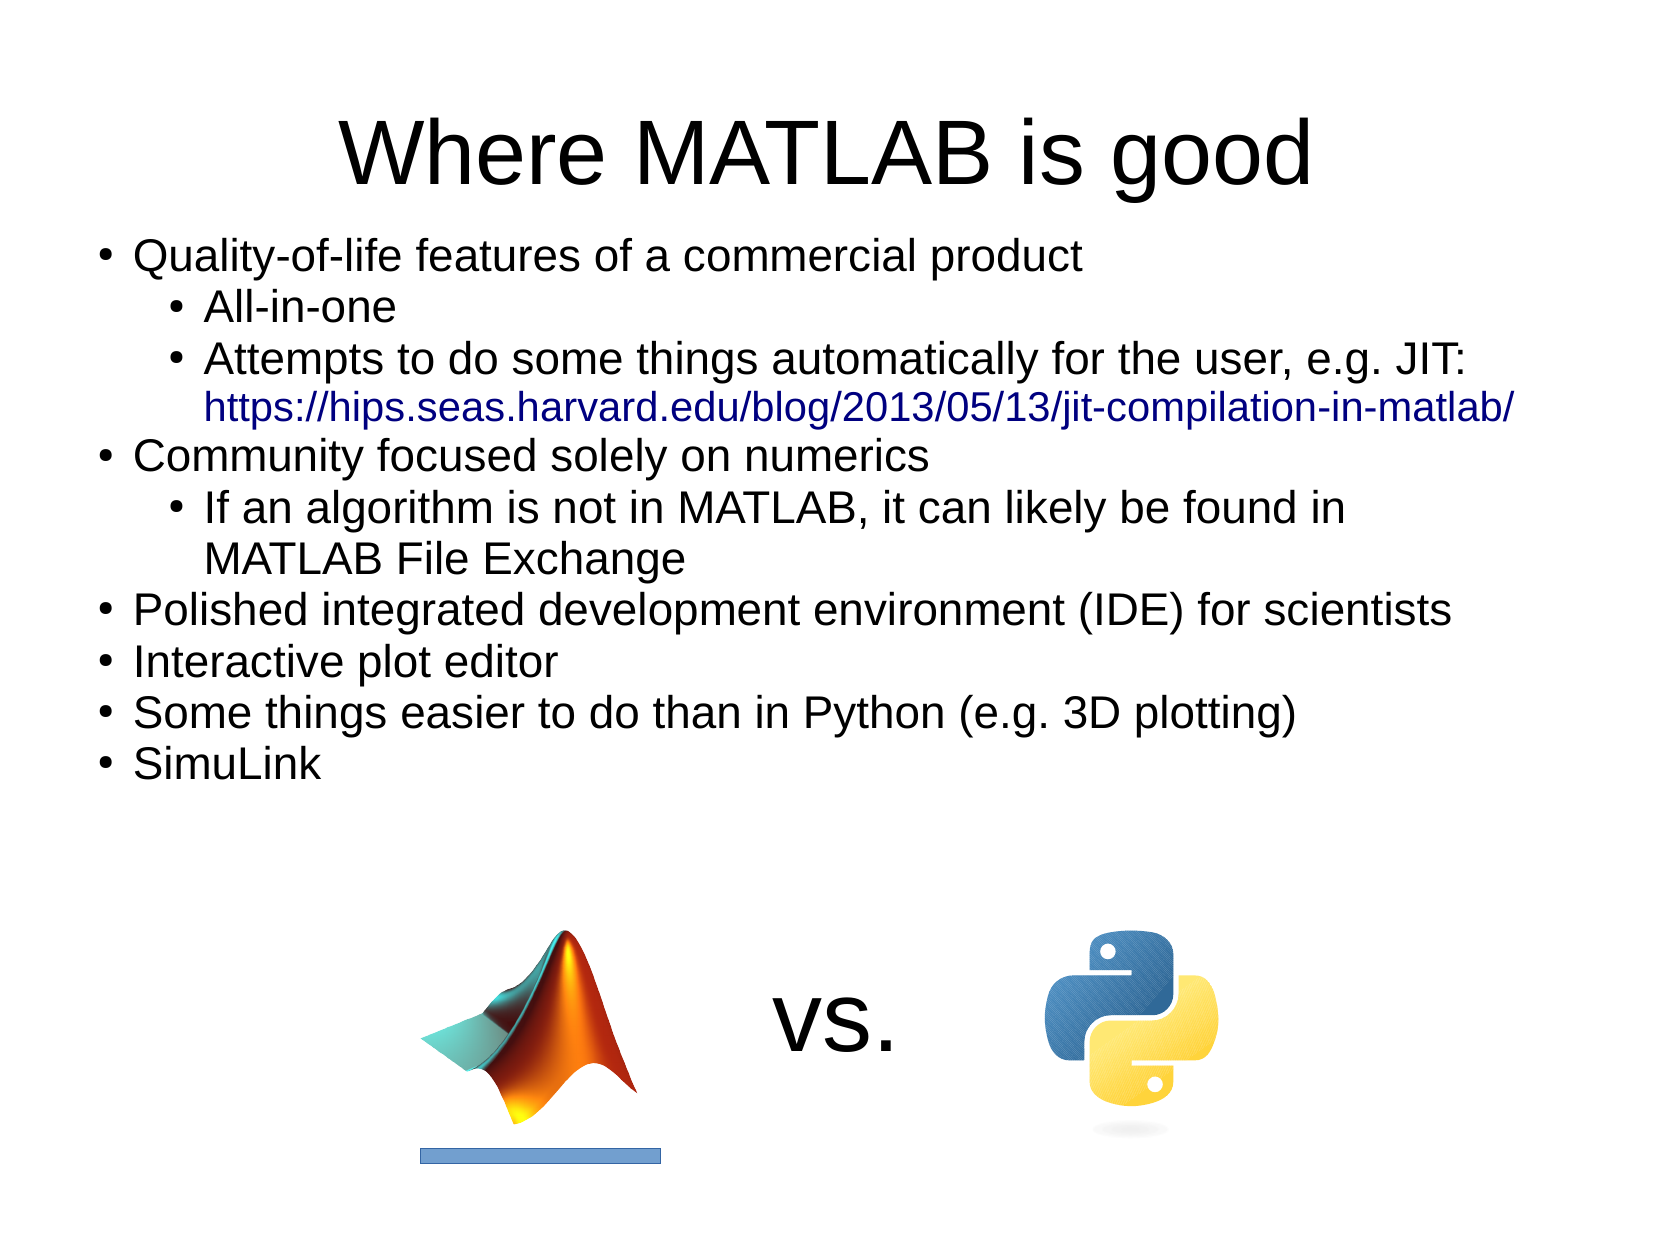

# Where MATLAB is good
Quality-of-life features of a commercial product
All-in-one
Attempts to do some things automatically for the user, e.g. JIT:
https://hips.seas.harvard.edu/blog/2013/05/13/jit-compilation-in-matlab/
Community focused solely on numerics
If an algorithm is not in MATLAB, it can likely be found in
MATLAB File Exchange
Polished integrated development environment (IDE) for scientists
Interactive plot editor
Some things easier to do than in Python (e.g. 3D plotting)
SimuLink
vs.